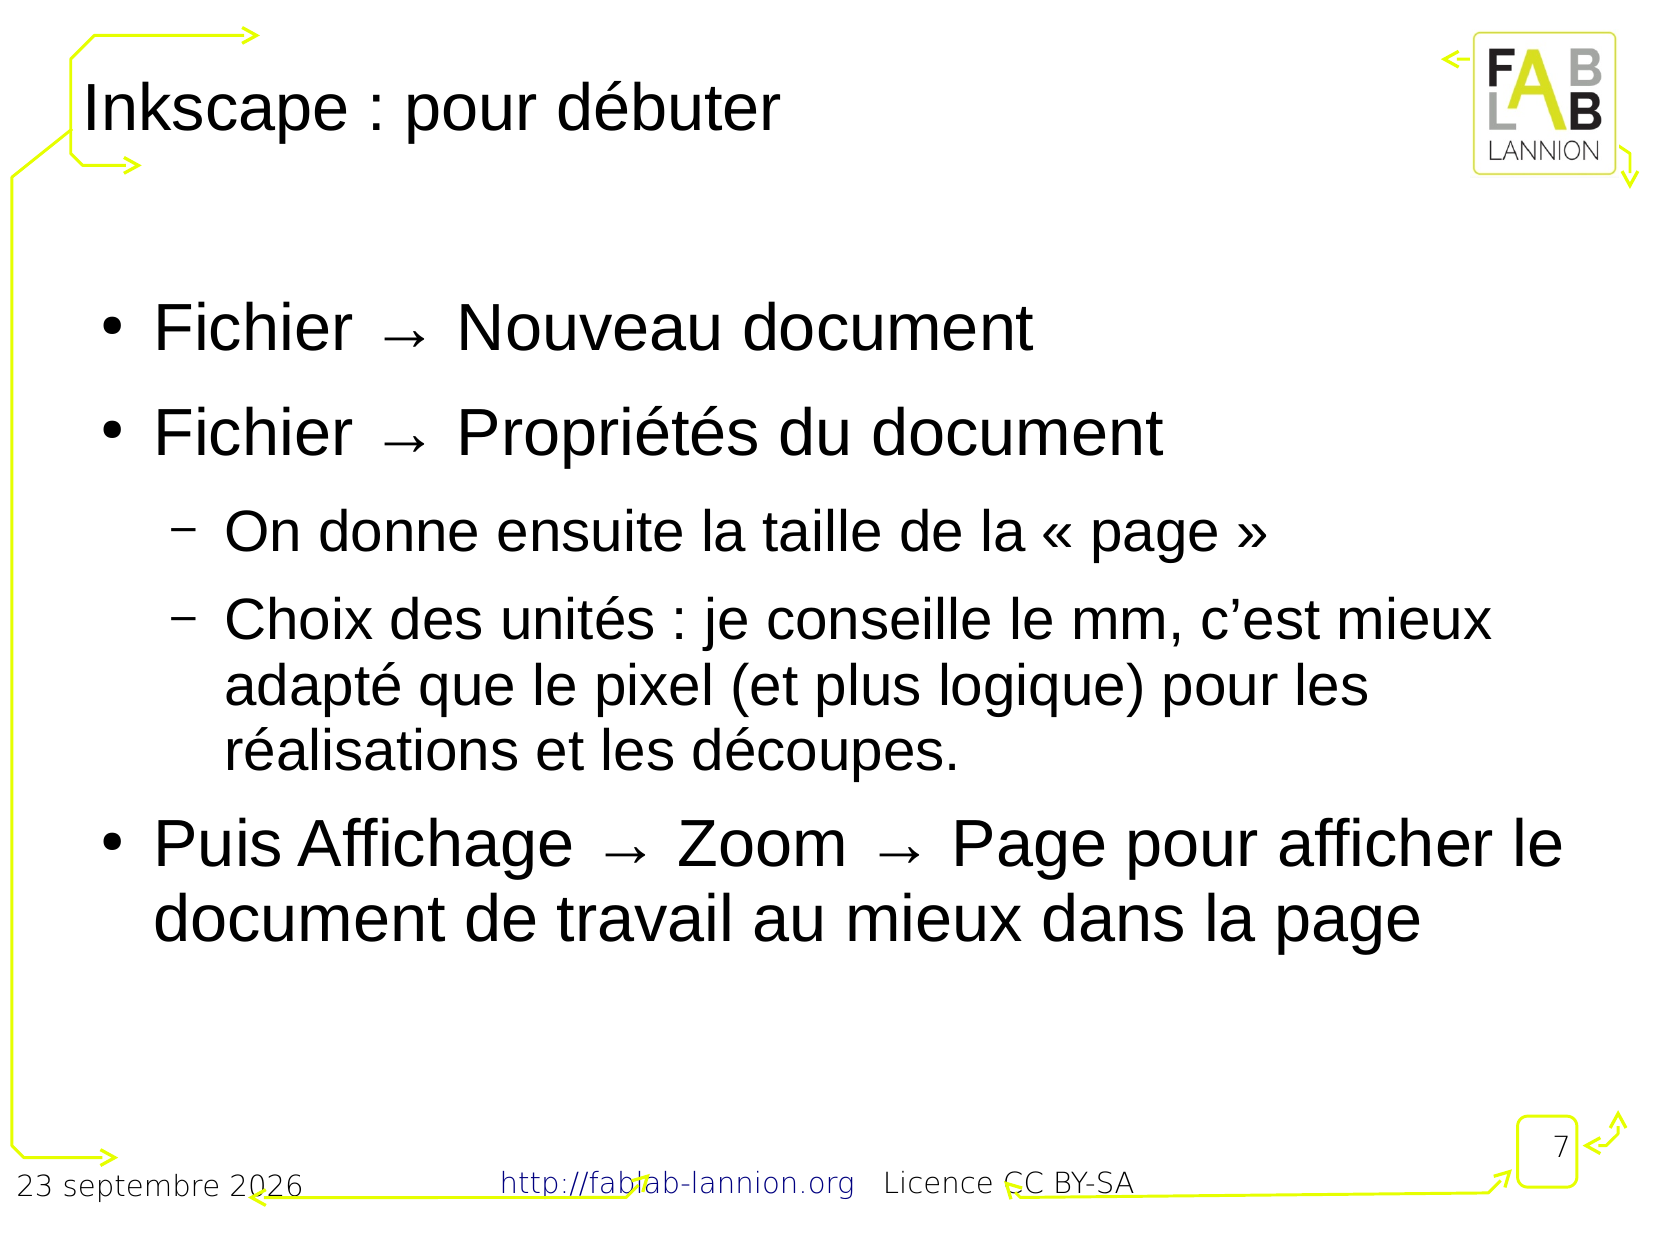

# Inkscape : pour débuter
Fichier → Nouveau document
Fichier → Propriétés du document
On donne ensuite la taille de la « page »
Choix des unités : je conseille le mm, c’est mieux adapté que le pixel (et plus logique) pour les réalisations et les découpes.
Puis Affichage → Zoom → Page pour afficher le document de travail au mieux dans la page
7